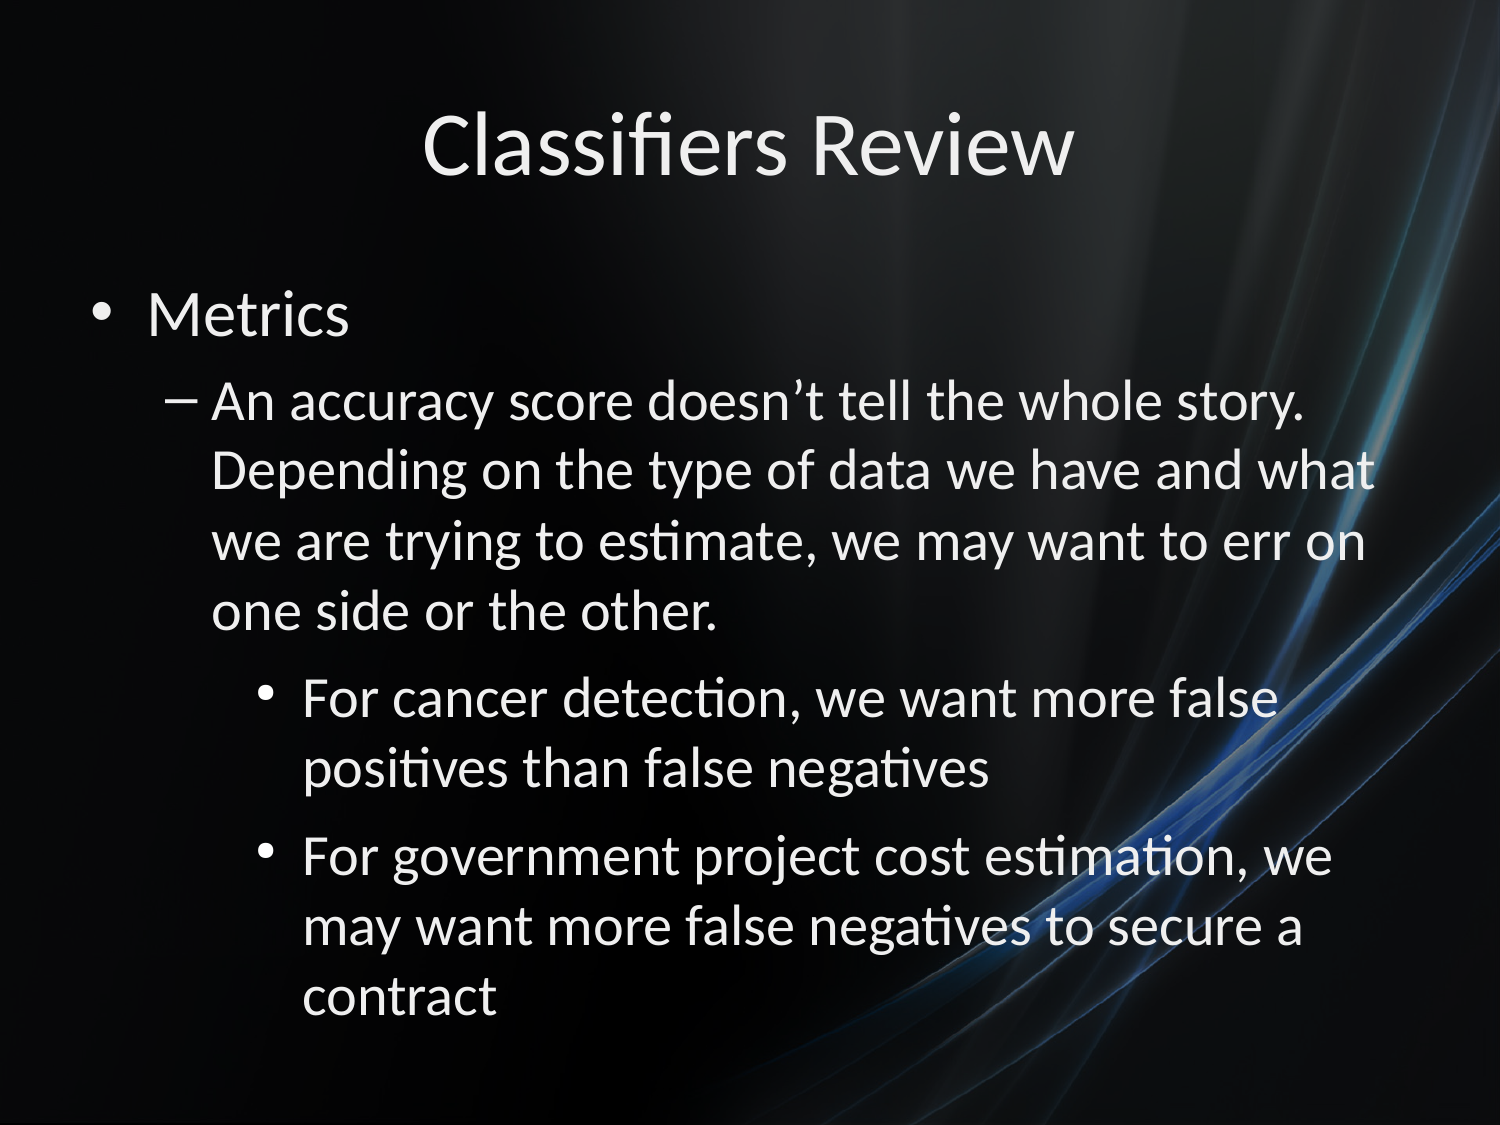

# Classifiers Review
Metrics
An accuracy score doesn’t tell the whole story. Depending on the type of data we have and what we are trying to estimate, we may want to err on one side or the other.
For cancer detection, we want more false positives than false negatives
For government project cost estimation, we may want more false negatives to secure a contract